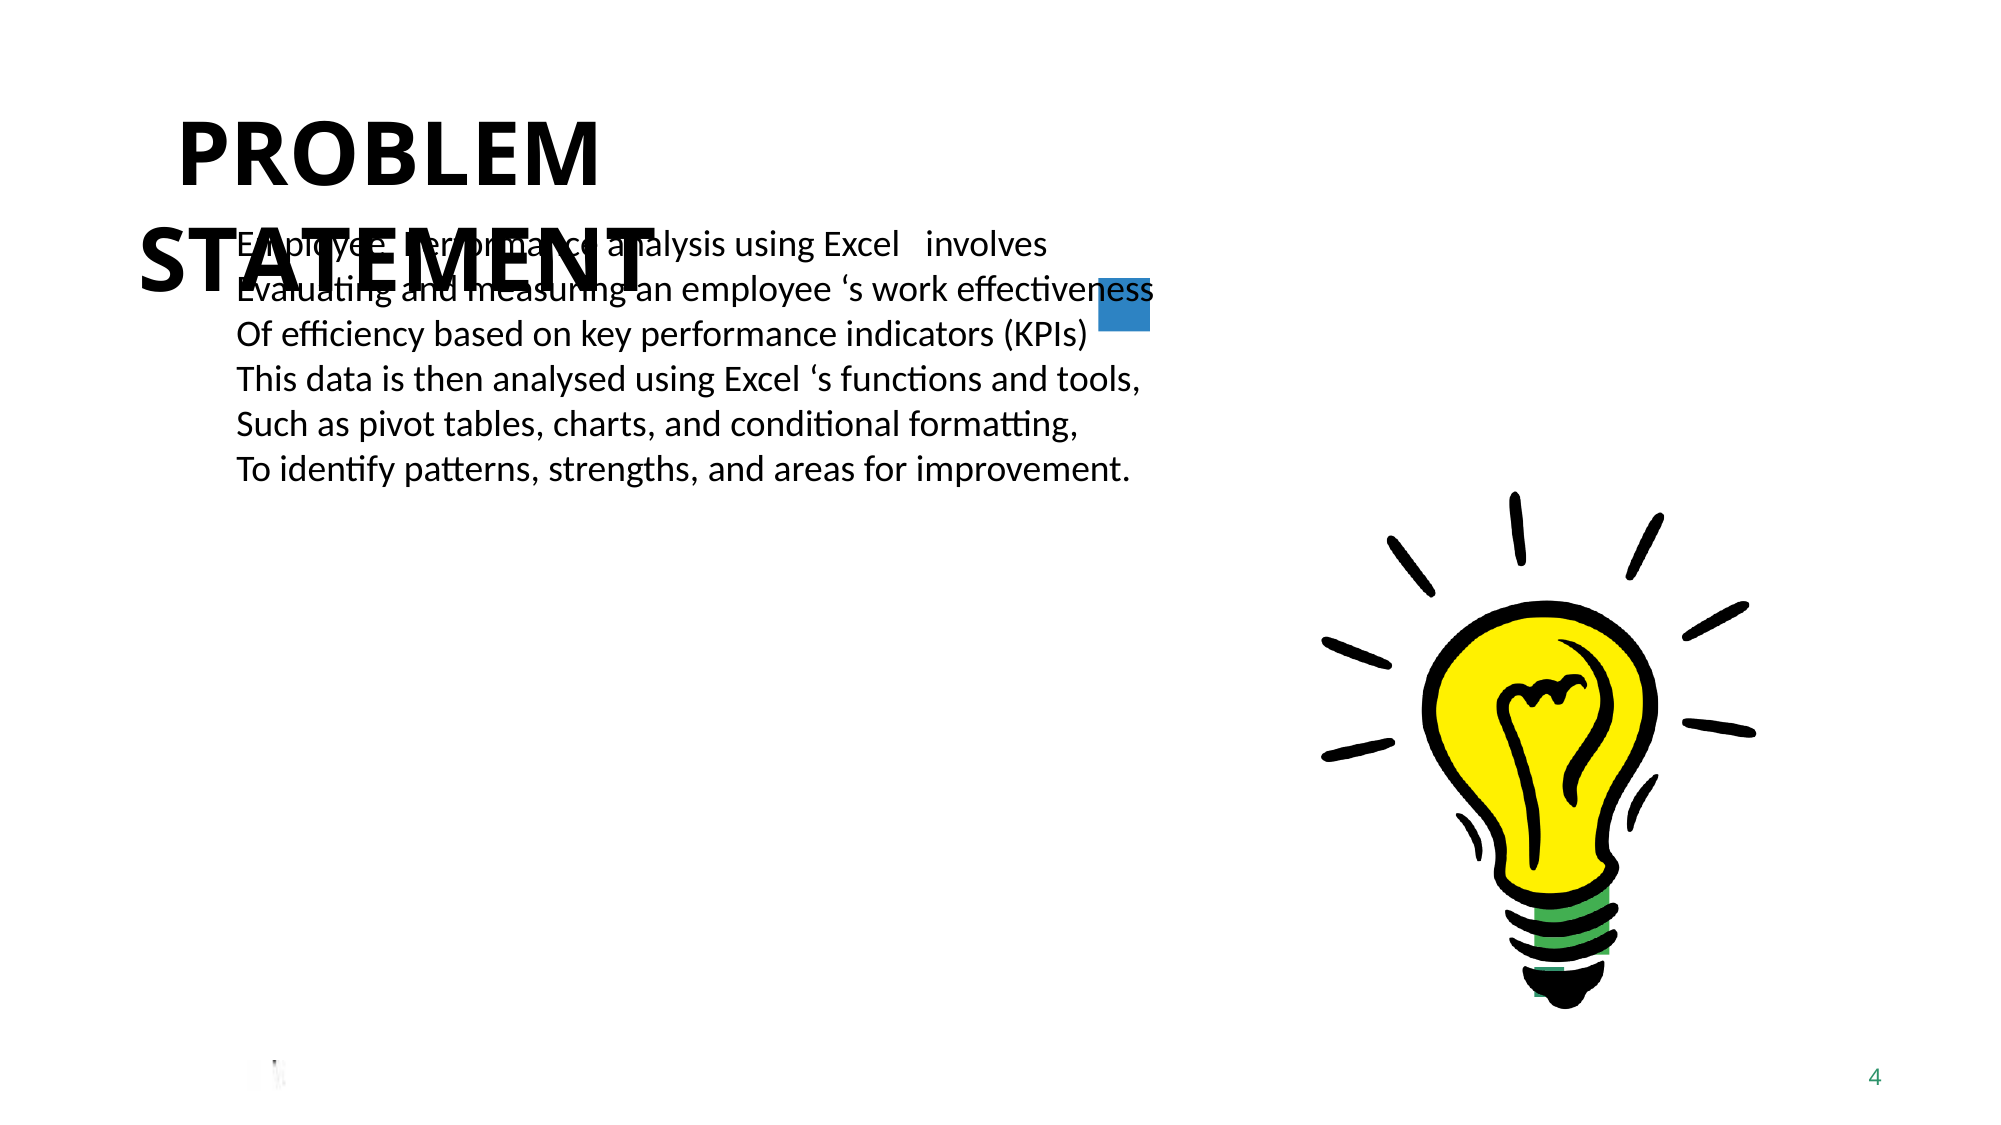

# PROBLEM	STATEMENT
Employee Performance analysis using Excel involves
Evaluating and measuring an employee ‘s work effectiveness
Of efficiency based on key performance indicators (KPIs)
This data is then analysed using Excel ‘s functions and tools,
Such as pivot tables, charts, and conditional formatting,
To identify patterns, strengths, and areas for improvement.